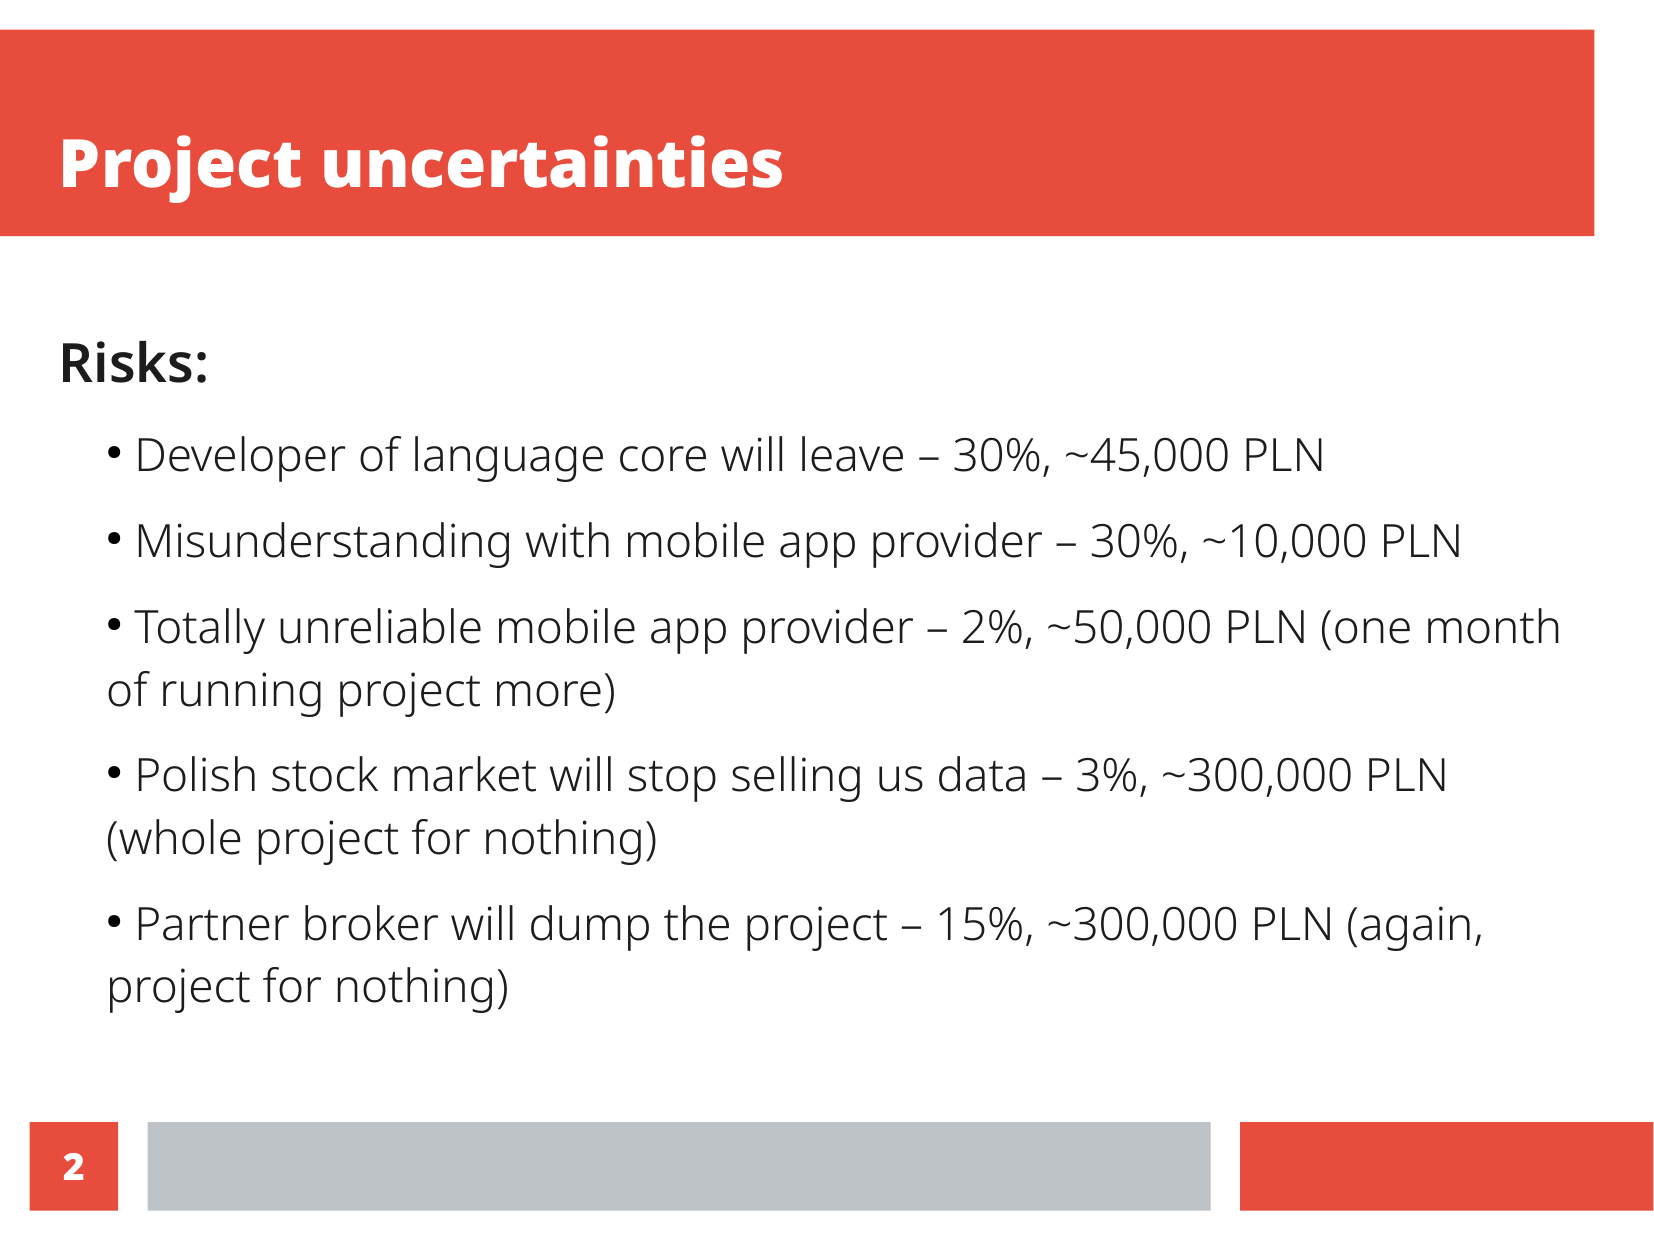

# Project uncertainties
Risks:
 Developer of language core will leave – 30%, ~45,000 PLN
 Misunderstanding with mobile app provider – 30%, ~10,000 PLN
 Totally unreliable mobile app provider – 2%, ~50,000 PLN (one month of running project more)
 Polish stock market will stop selling us data – 3%, ~300,000 PLN (whole project for nothing)
 Partner broker will dump the project – 15%, ~300,000 PLN (again, project for nothing)
2